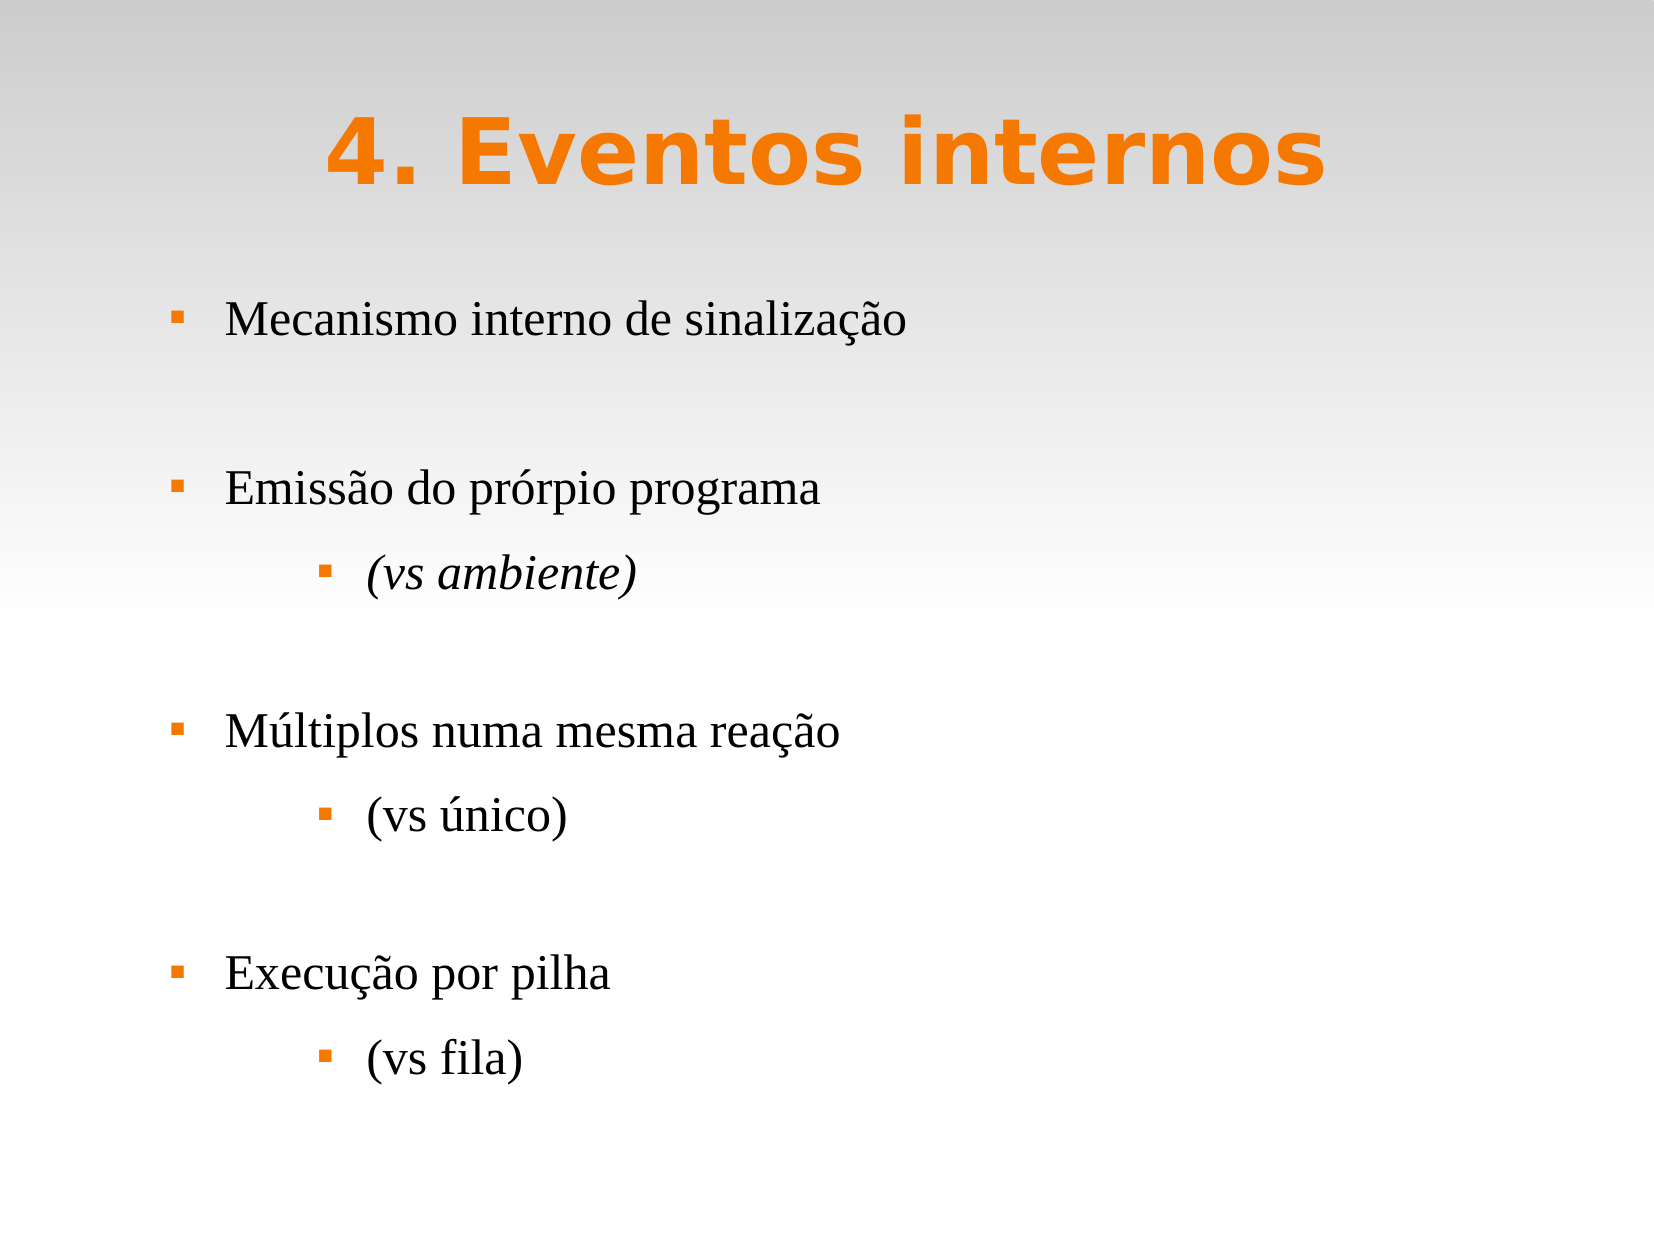

# 4. Eventos internos
Mecanismo interno de sinalização
Emissão do prórpio programa
(vs ambiente)
Múltiplos numa mesma reação
(vs único)
Execução por pilha
(vs fila)